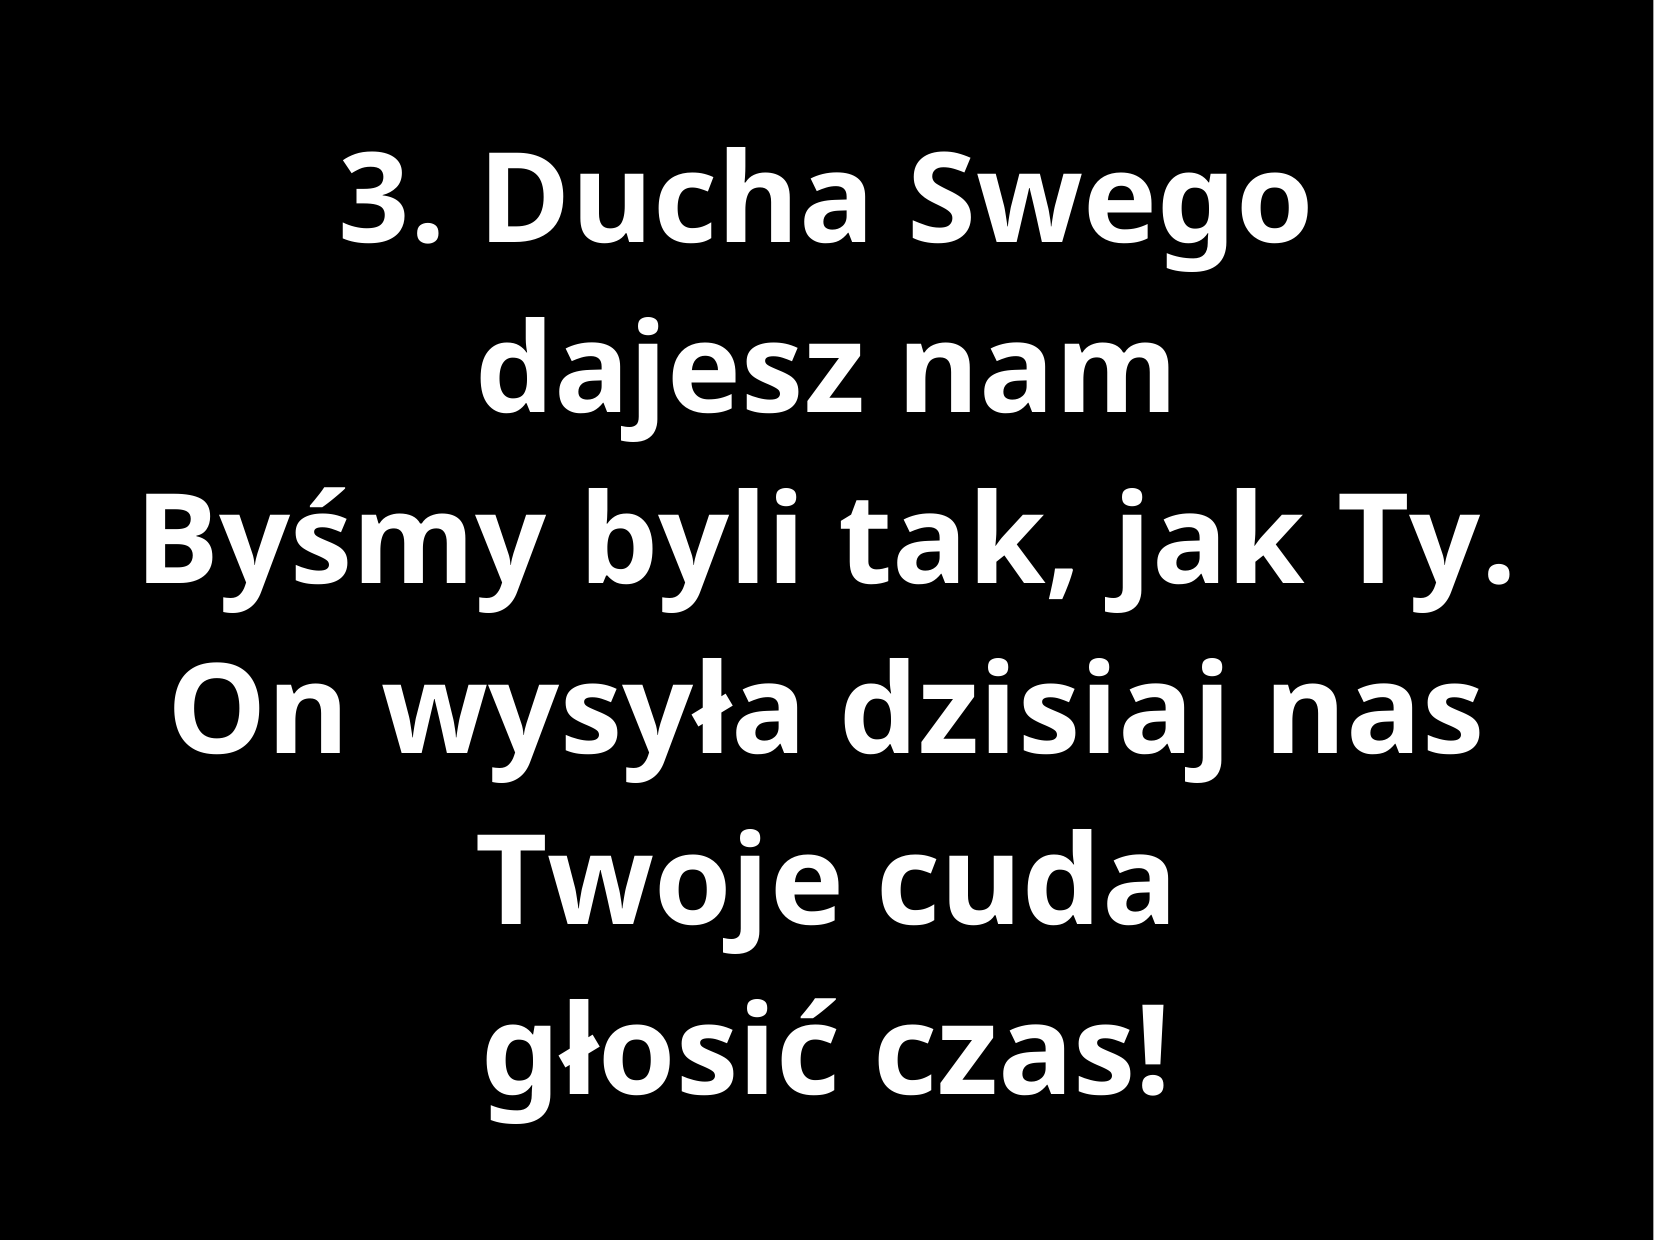

# 3. Ducha Swego dajesz nam Byśmy byli tak, jak Ty. On wysyła dzisiaj nas Twoje cuda głosić czas!